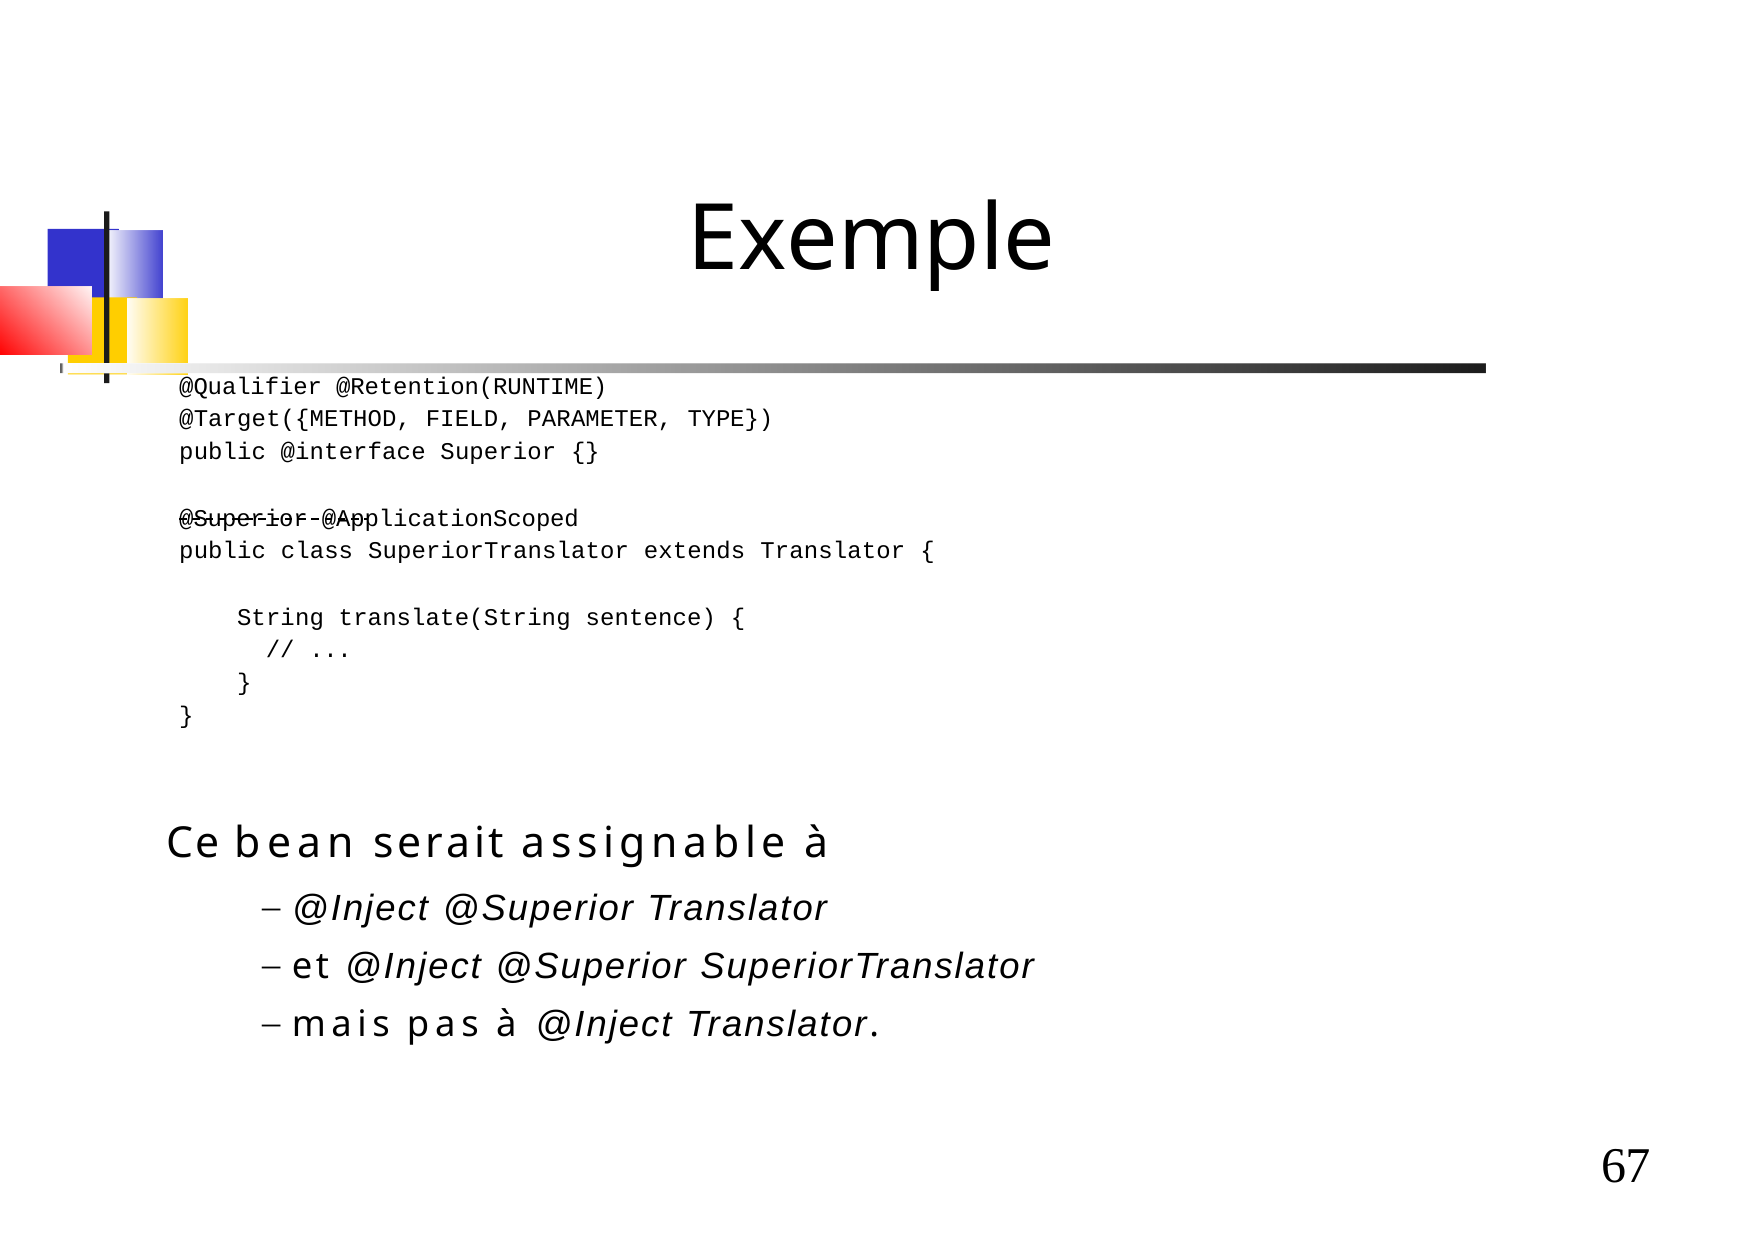

# Exemple
@Qualifier @Retention(RUNTIME)
@Target({METHOD, FIELD, PARAMETER, TYPE})
public @interface Superior {}
@Superior @ApplicationScoped
public class SuperiorTranslator extends Translator {
String translate(String sentence) {
// ...
}
}
Ce bean serait assignable à
@Inject @Superior Translator
et @Inject @Superior SuperiorTranslator
mais pas à @Inject Translator.
67